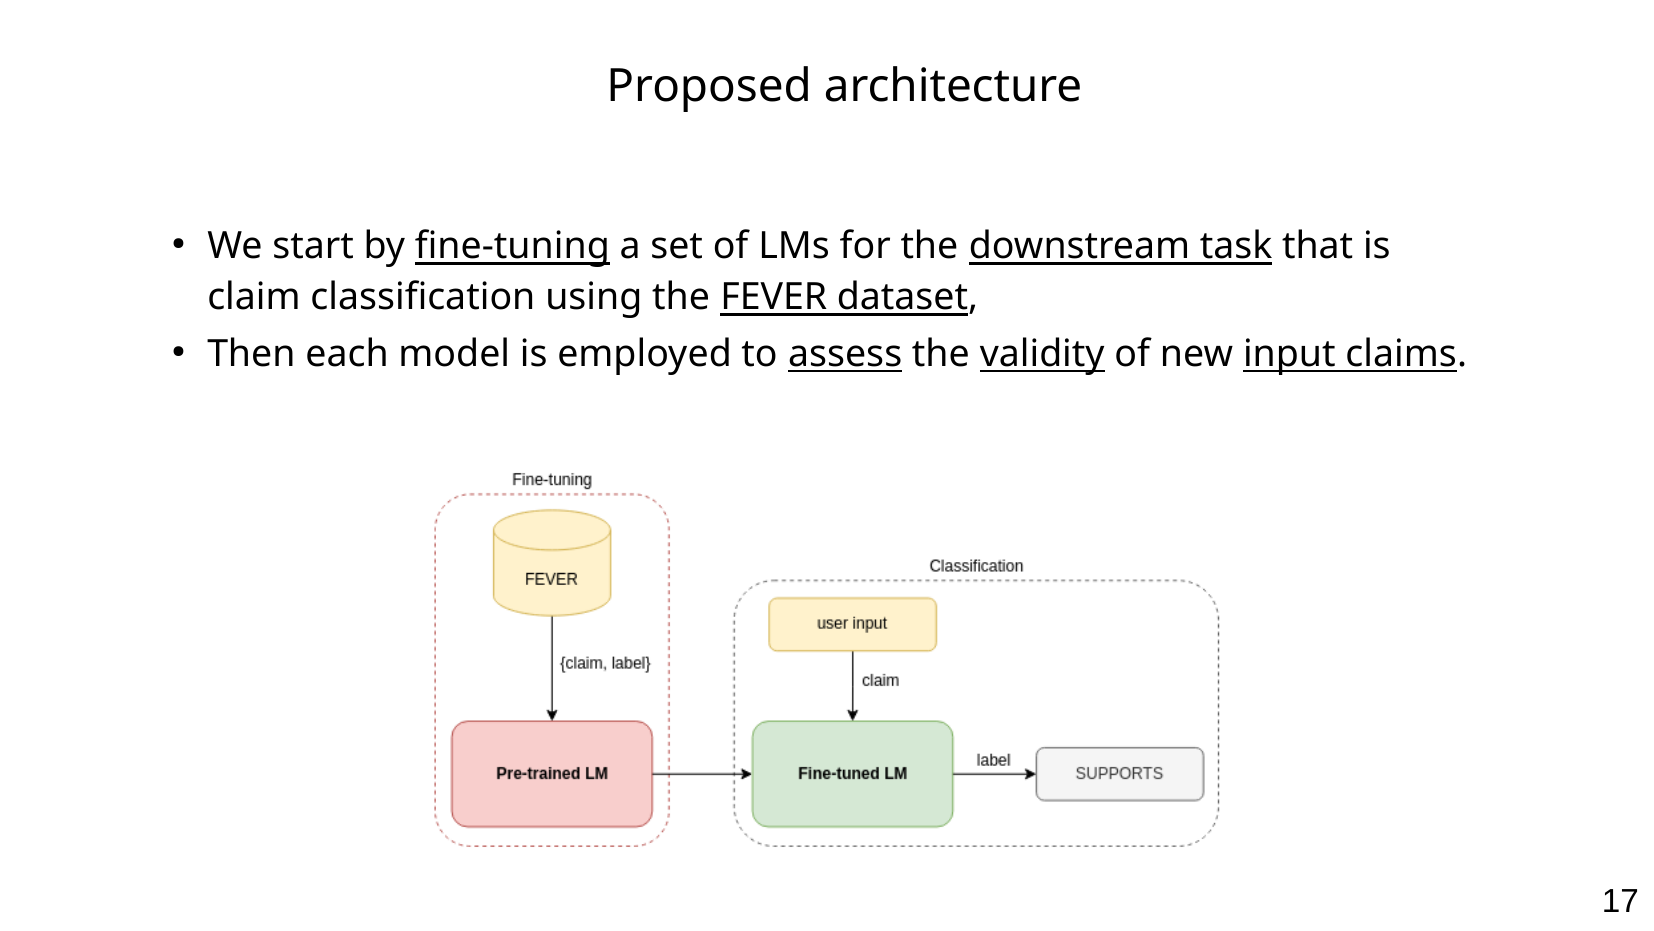

Proposed architecture
We start by fine-tuning a set of LMs for the downstream task that is claim classification using the FEVER dataset,
Then each model is employed to assess the validity of new input claims.